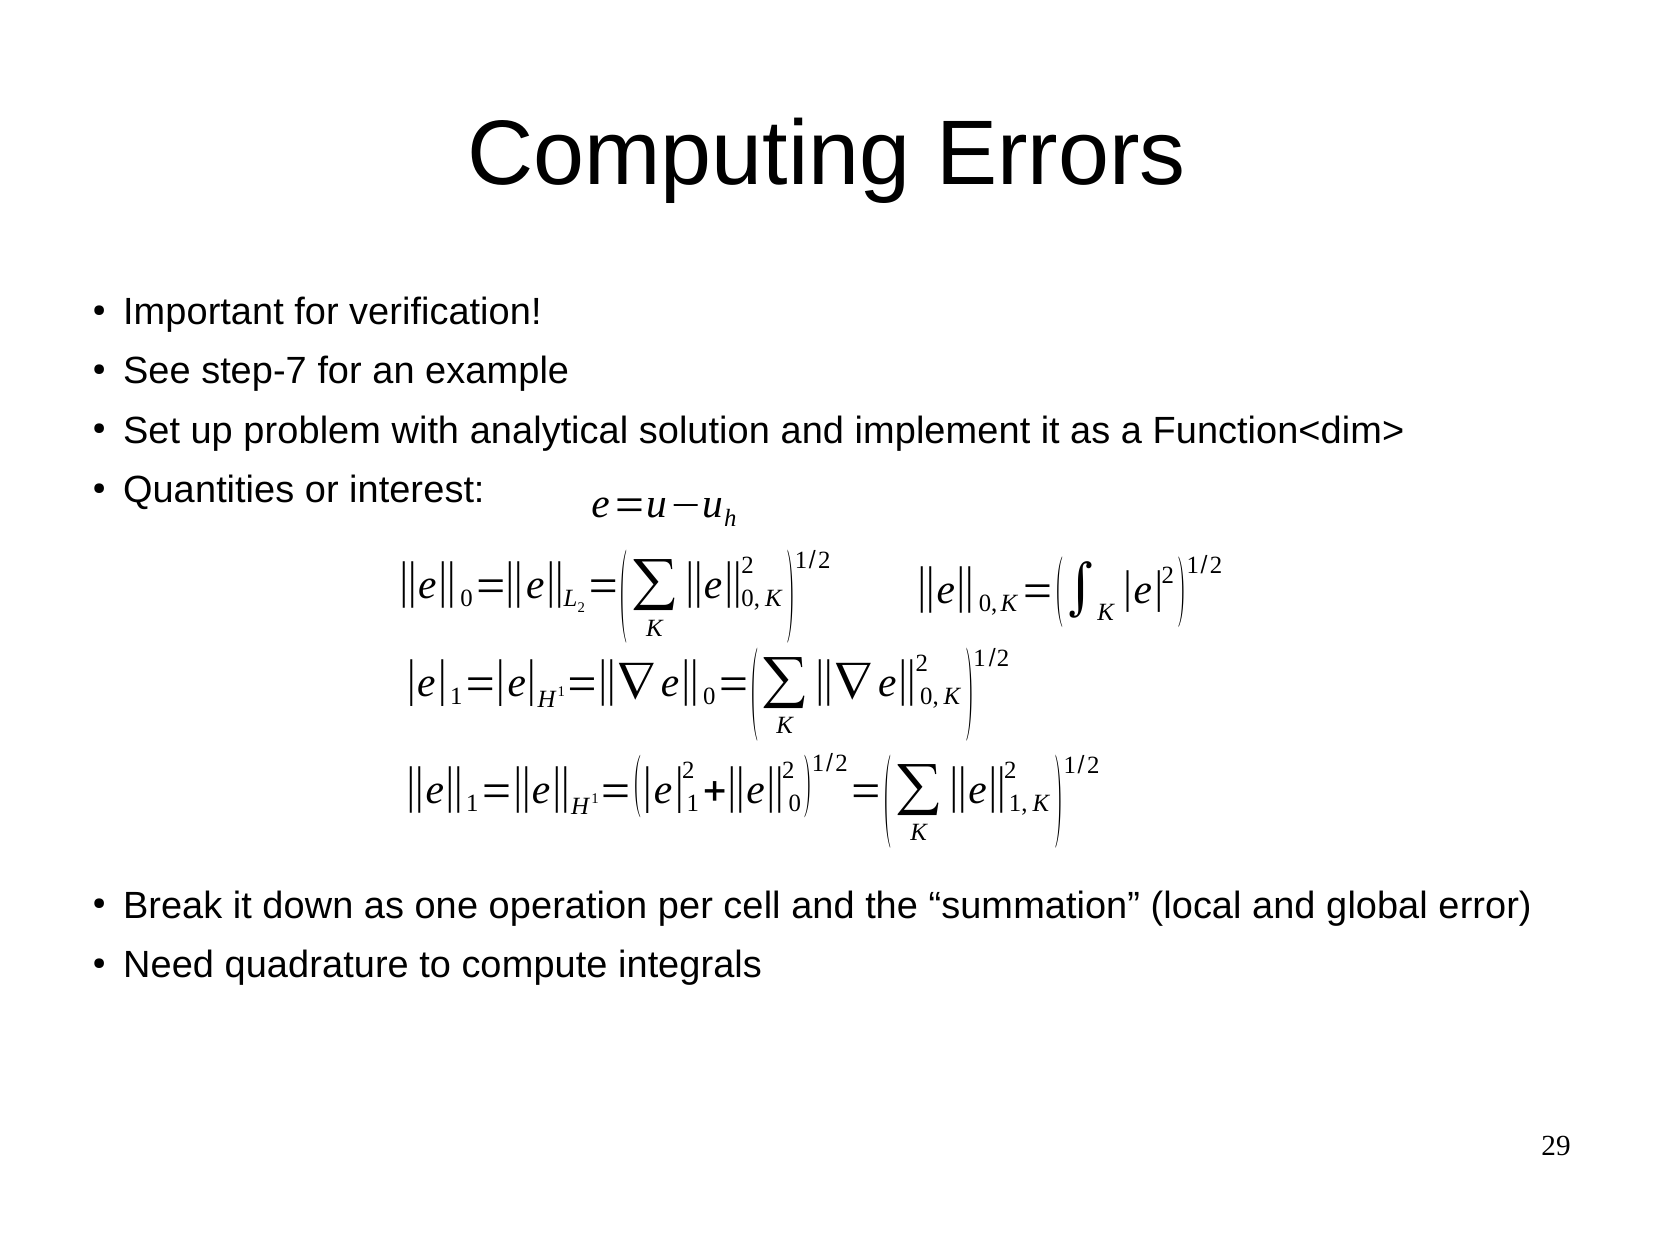

# Computing Errors
Important for verification!
See step-7 for an example
Set up problem with analytical solution and implement it as a Function<dim>
Quantities or interest:
Break it down as one operation per cell and the “summation” (local and global error)
Need quadrature to compute integrals
29